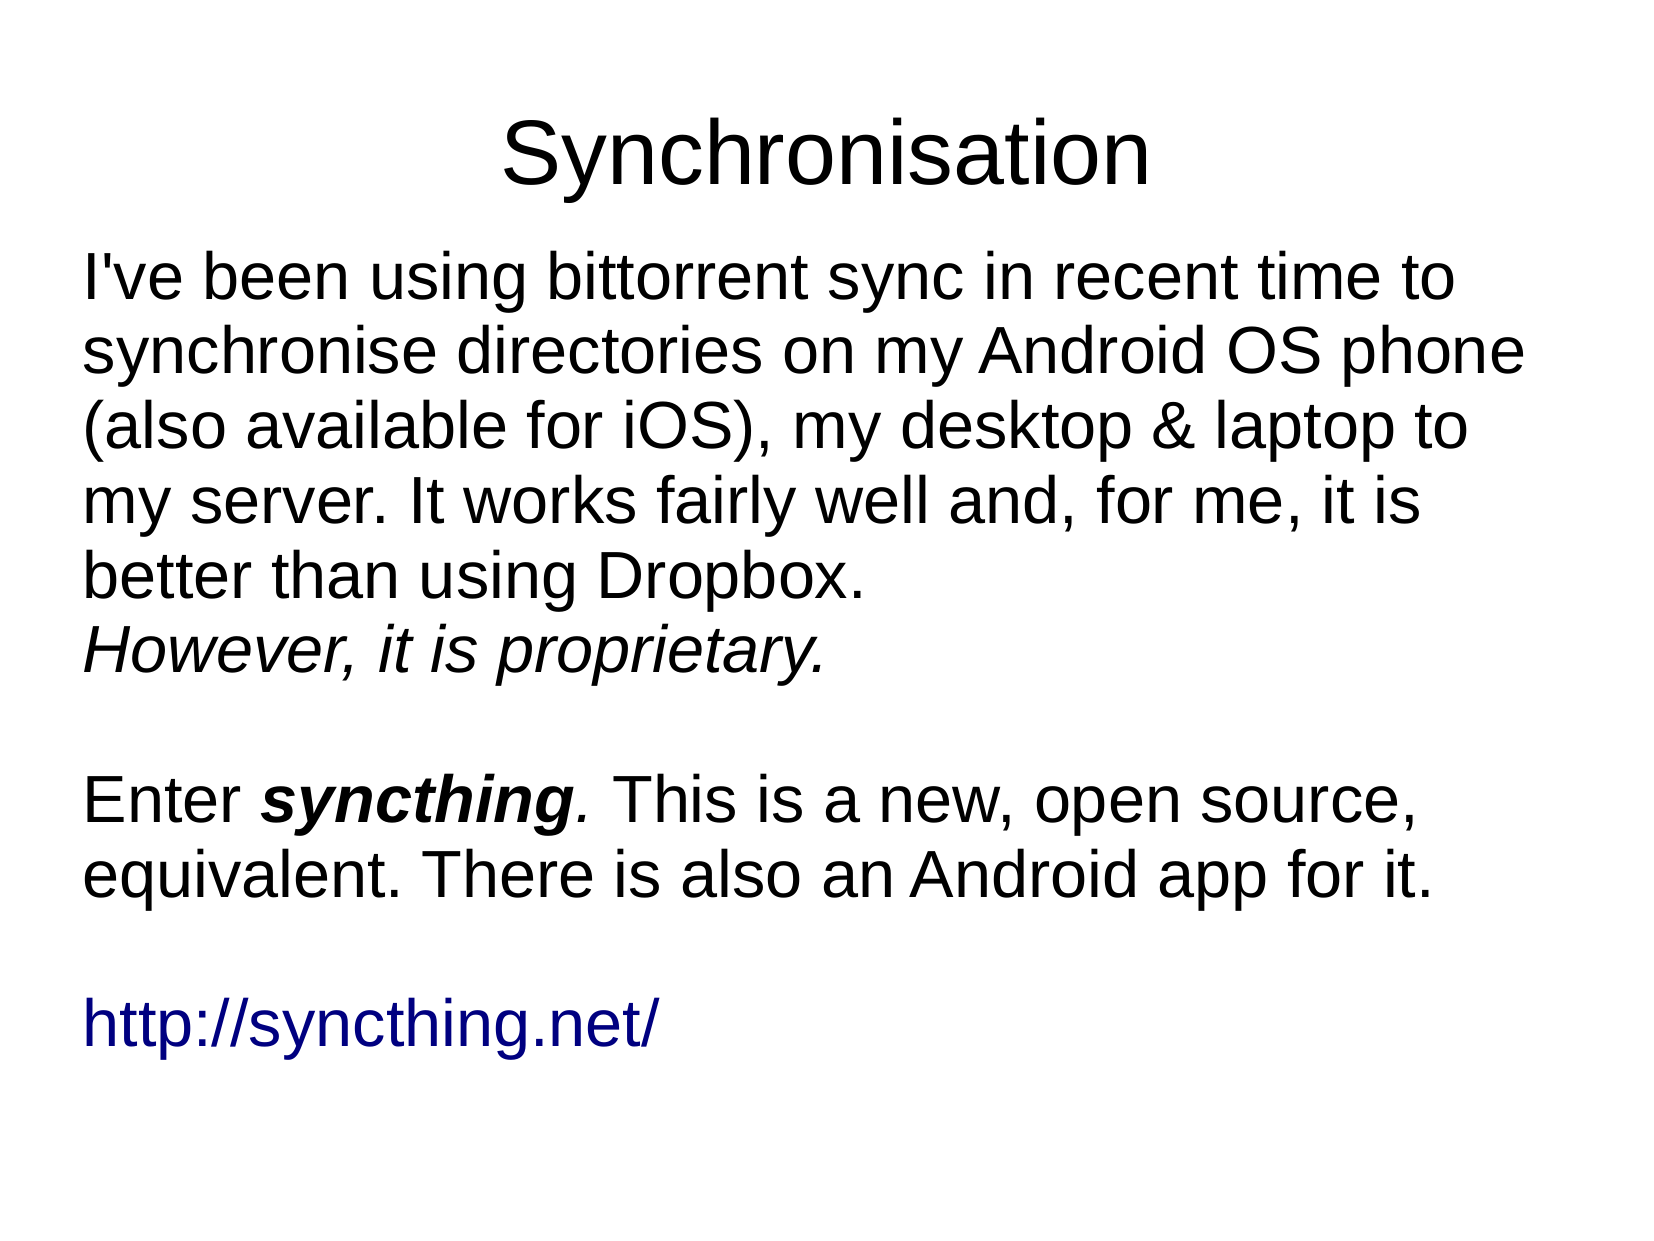

# Synchronisation
I've been using bittorrent sync in recent time to synchronise directories on my Android OS phone (also available for iOS), my desktop & laptop to my server. It works fairly well and, for me, it is better than using Dropbox.
However, it is proprietary.
Enter syncthing. This is a new, open source, equivalent. There is also an Android app for it.
http://syncthing.net/